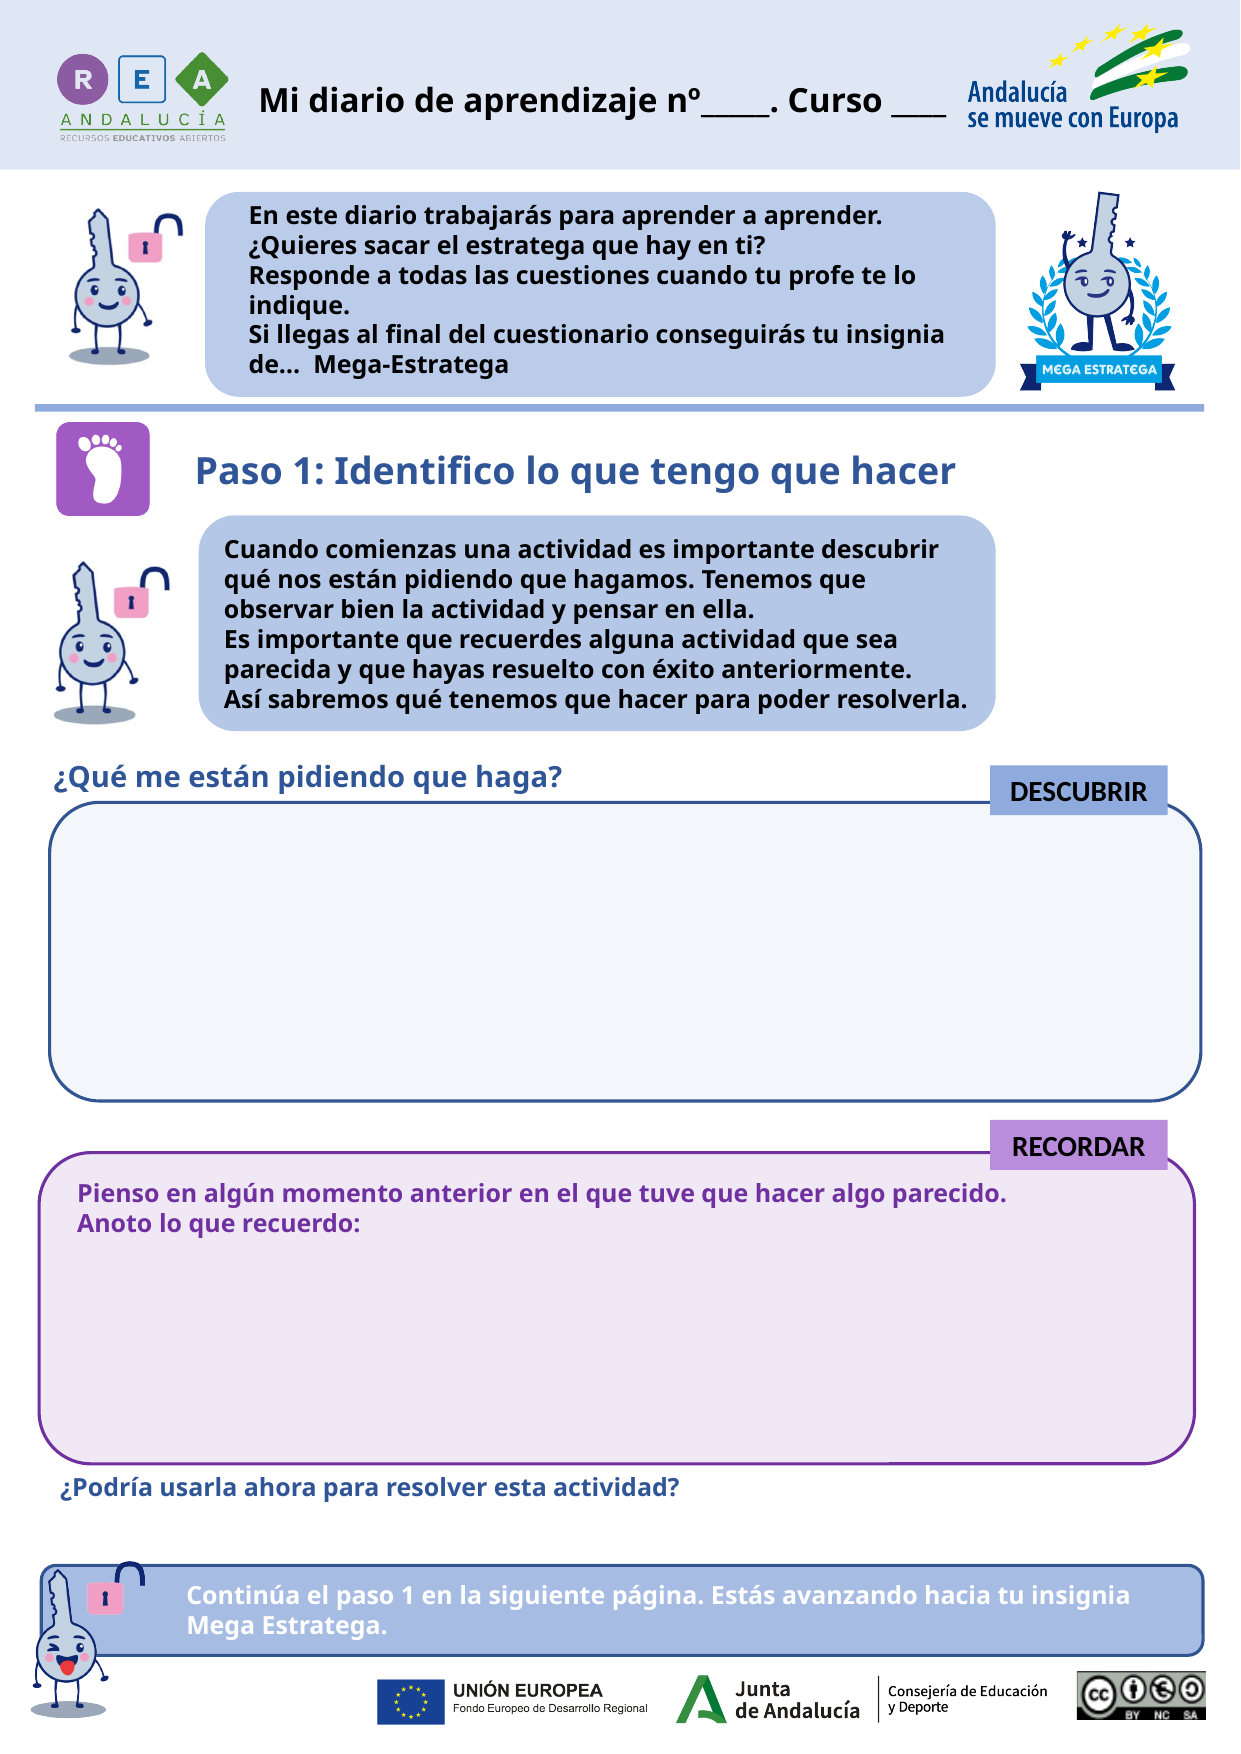

Mi diario de aprendizaje nº_____. Curso ____
En este diario trabajarás para aprender a aprender.
¿Quieres sacar el estratega que hay en ti?
Responde a todas las cuestiones cuando tu profe te lo indique.
Si llegas al final del cuestionario conseguirás tu insignia de… Mega-Estratega
Paso 1: Identifico lo que tengo que hacer
Cuando comienzas una actividad es importante descubrir qué nos están pidiendo que hagamos. Tenemos que observar bien la actividad y pensar en ella.
Es importante que recuerdes alguna actividad que sea parecida y que hayas resuelto con éxito anteriormente.
Así sabremos qué tenemos que hacer para poder resolverla.
¿Qué me están pidiendo que haga?
DESCUBRIR
RECORDAR
Pienso en algún momento anterior en el que tuve que hacer algo parecido.
Anoto lo que recuerdo:
¿Podría usarla ahora para resolver esta actividad?
Continúa el paso 1 en la siguiente página. Estás avanzando hacia tu insignia Mega Estratega.